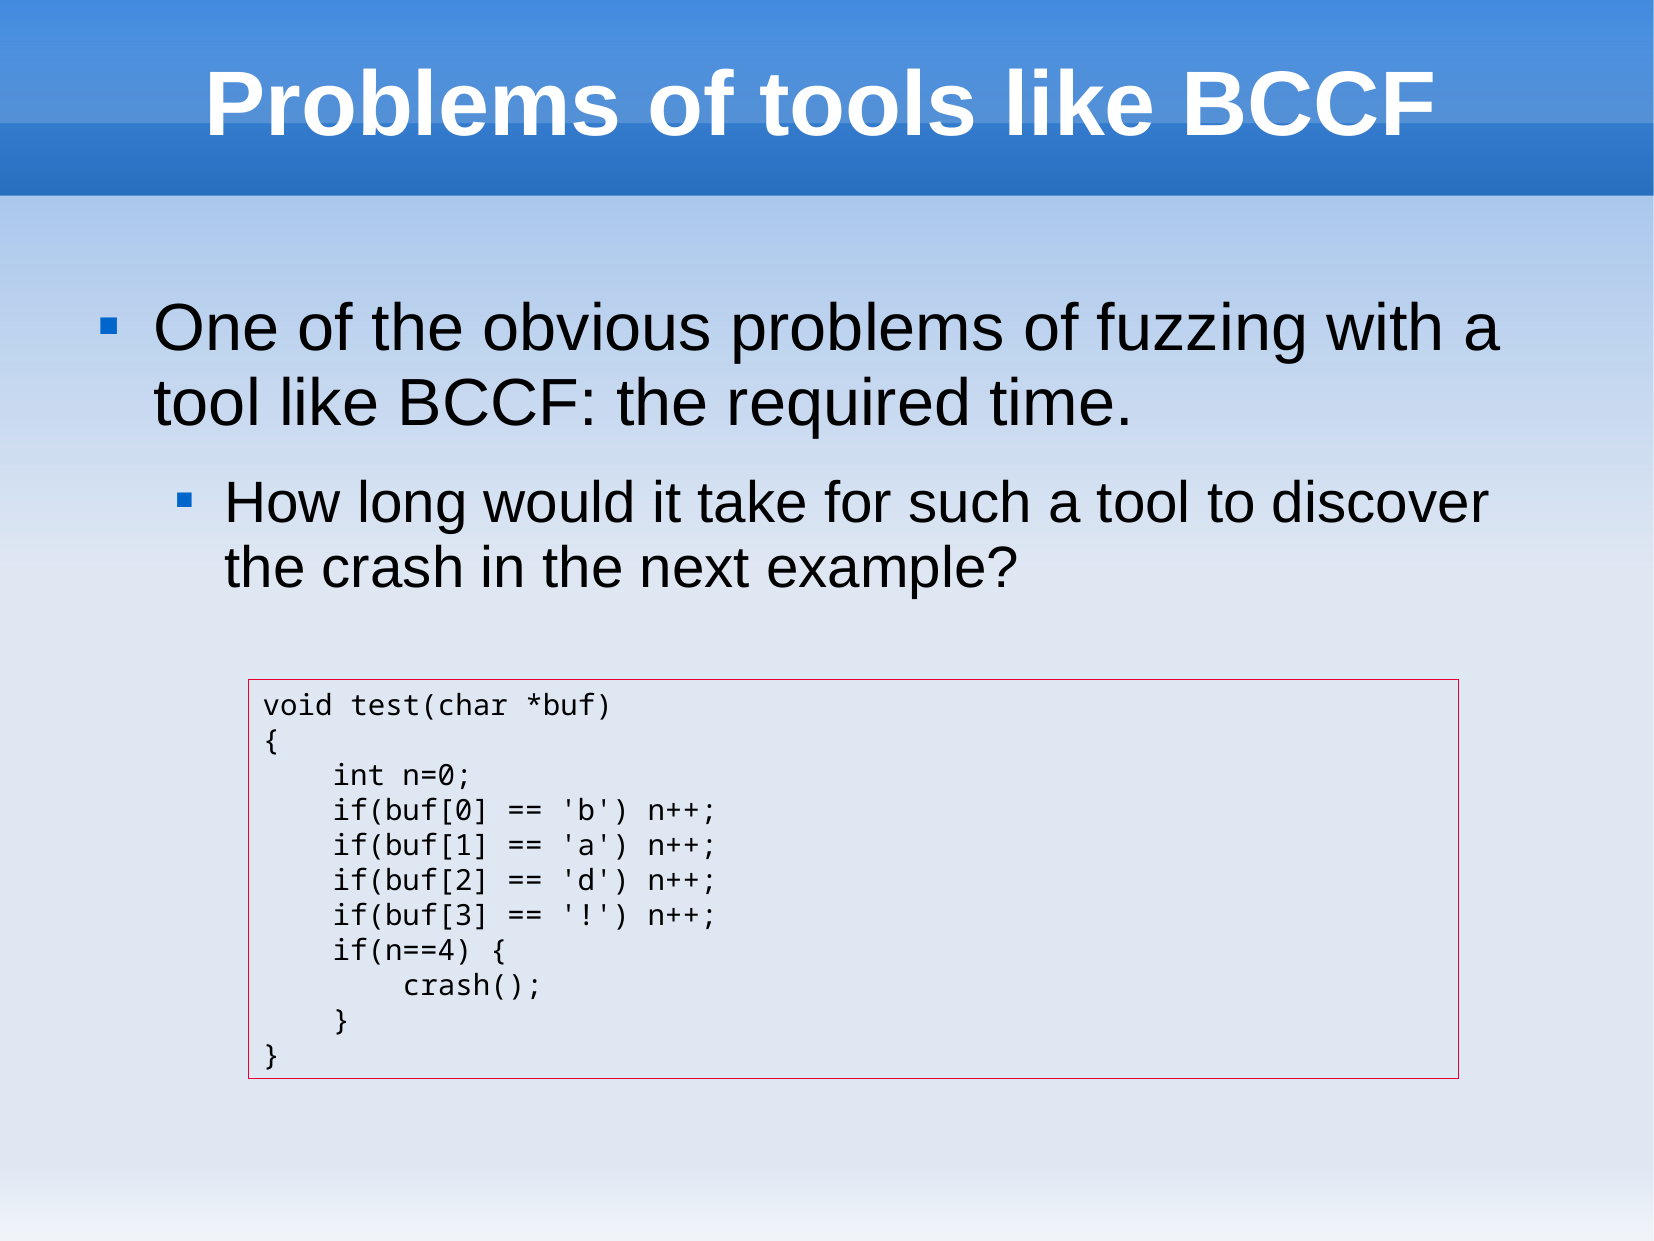

# Problems of tools like BCCF
One of the obvious problems of fuzzing with a tool like BCCF: the required time.
How long would it take for such a tool to discover the crash in the next example?
void test(char *buf)
{
 int n=0;
 if(buf[0] == 'b') n++;
 if(buf[1] == 'a') n++;
 if(buf[2] == 'd') n++;
 if(buf[3] == '!') n++;
 if(n==4) {
 crash();
 }
}